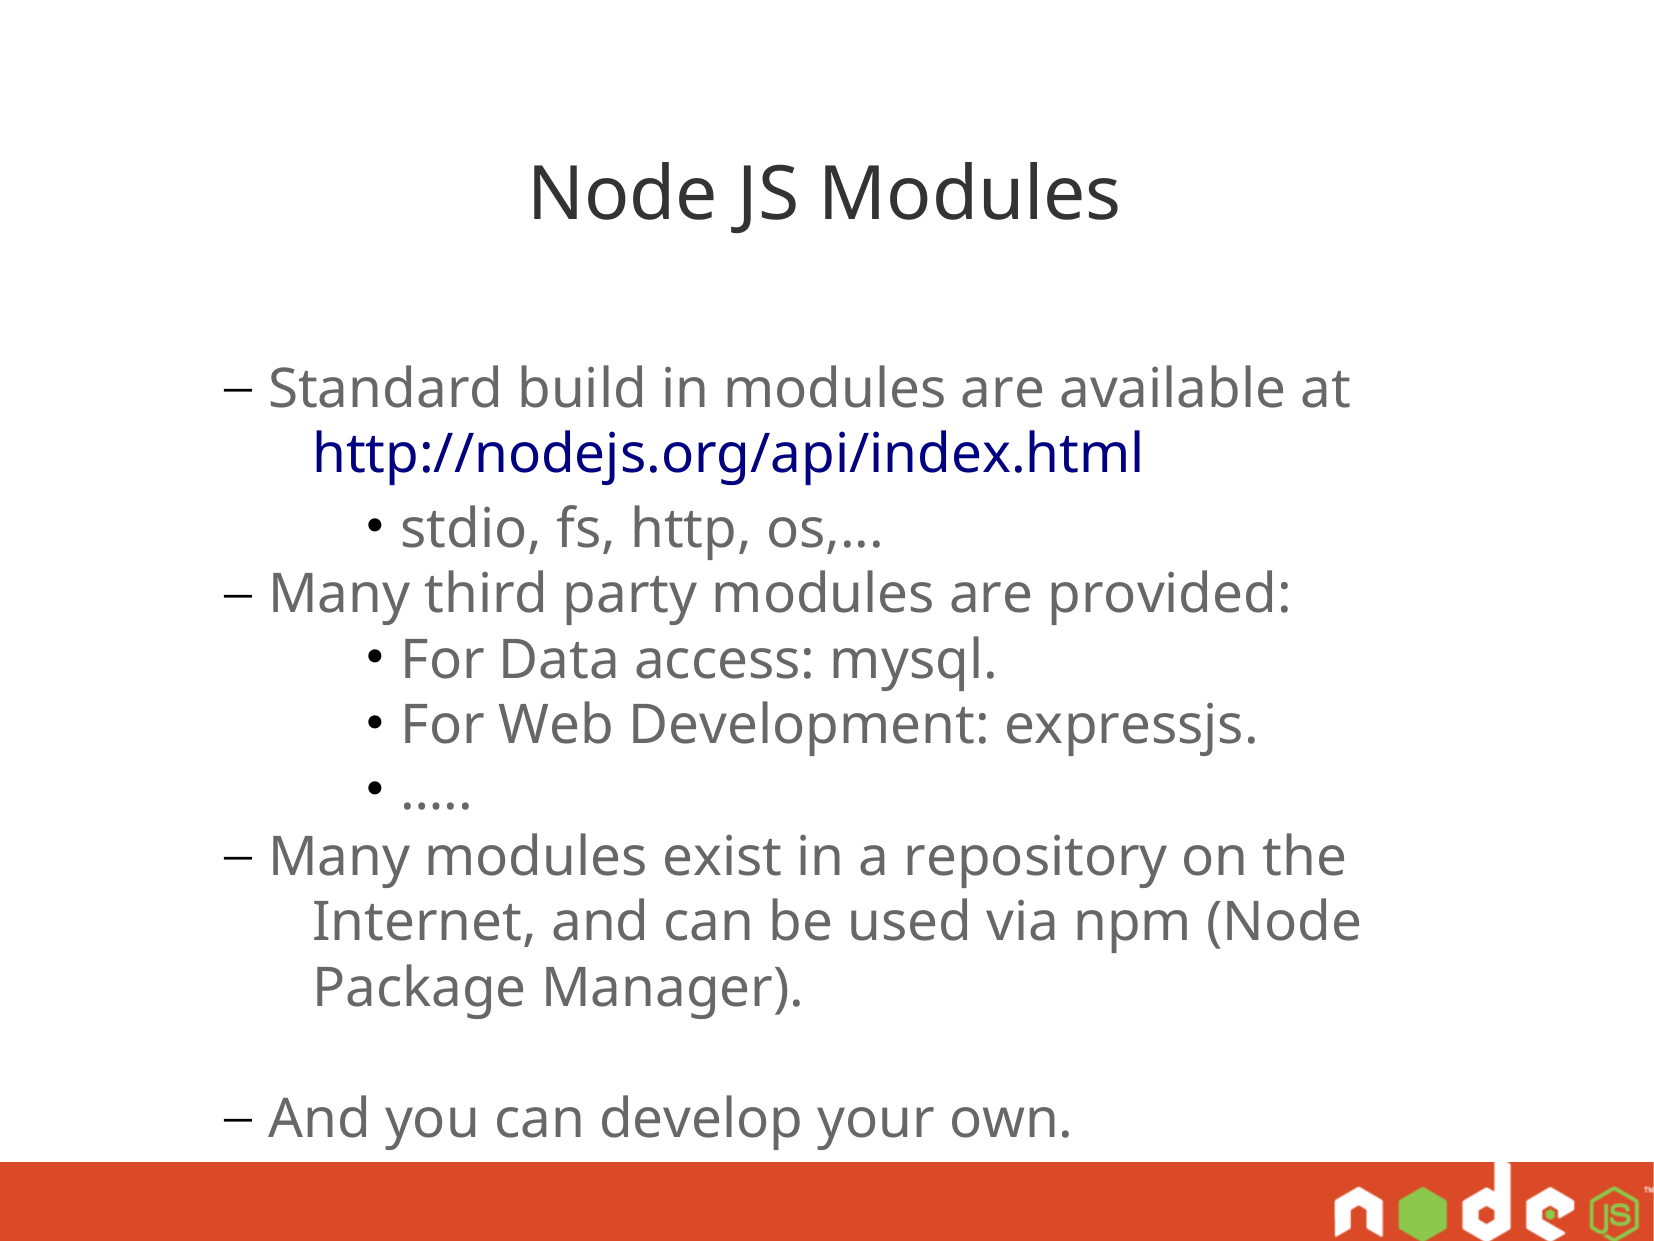

# Node JS Modules
Standard build in modules are available athttp://nodejs.org/api/index.html
stdio, fs, http, os,...
Many third party modules are provided:
For Data access: mysql.
For Web Development: expressjs.
…..
Many modules exist in a repository on the Internet, and can be used via npm (Node Package Manager).
And you can develop your own.